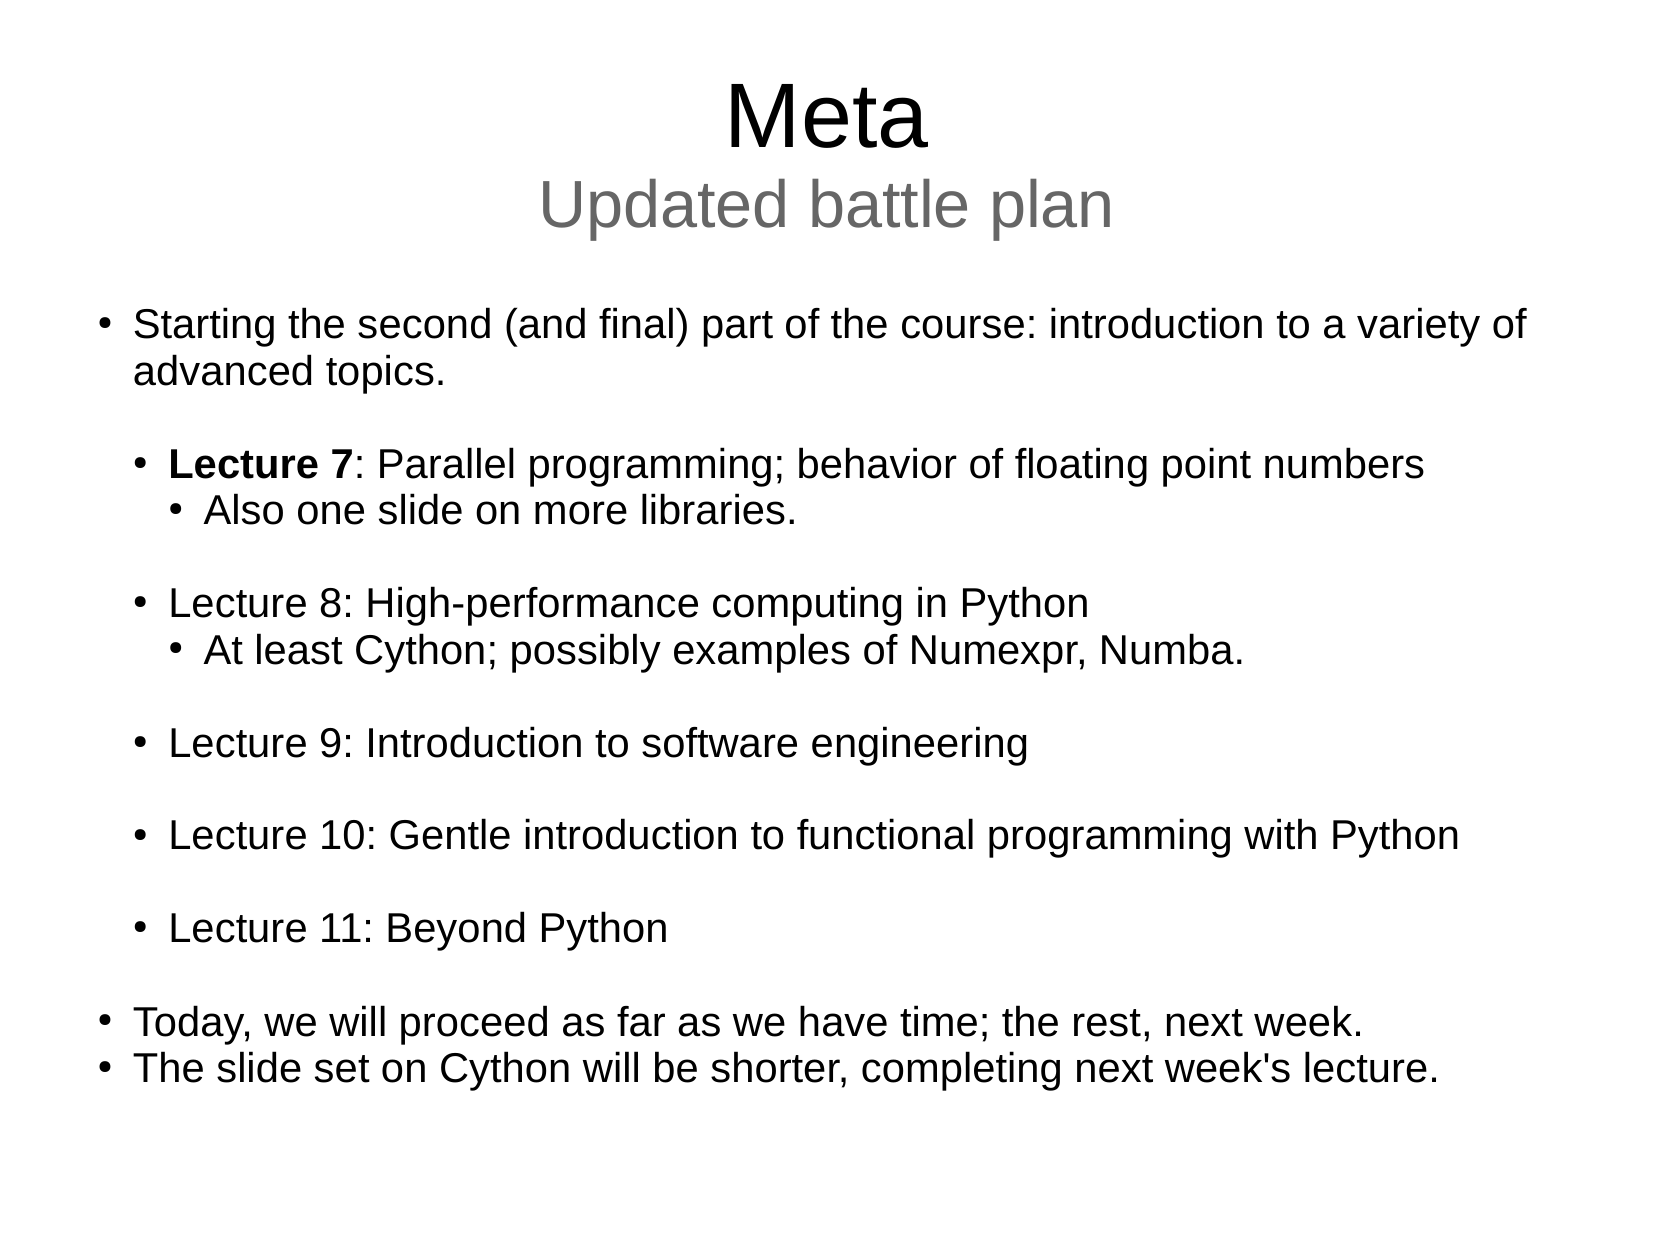

# Meta Updated battle plan
Starting the second (and final) part of the course: introduction to a variety of advanced topics.
Lecture 7: Parallel programming; behavior of floating point numbers
Also one slide on more libraries.
Lecture 8: High-performance computing in Python
At least Cython; possibly examples of Numexpr, Numba.
Lecture 9: Introduction to software engineering
Lecture 10: Gentle introduction to functional programming with Python
Lecture 11: Beyond Python
Today, we will proceed as far as we have time; the rest, next week.
The slide set on Cython will be shorter, completing next week's lecture.